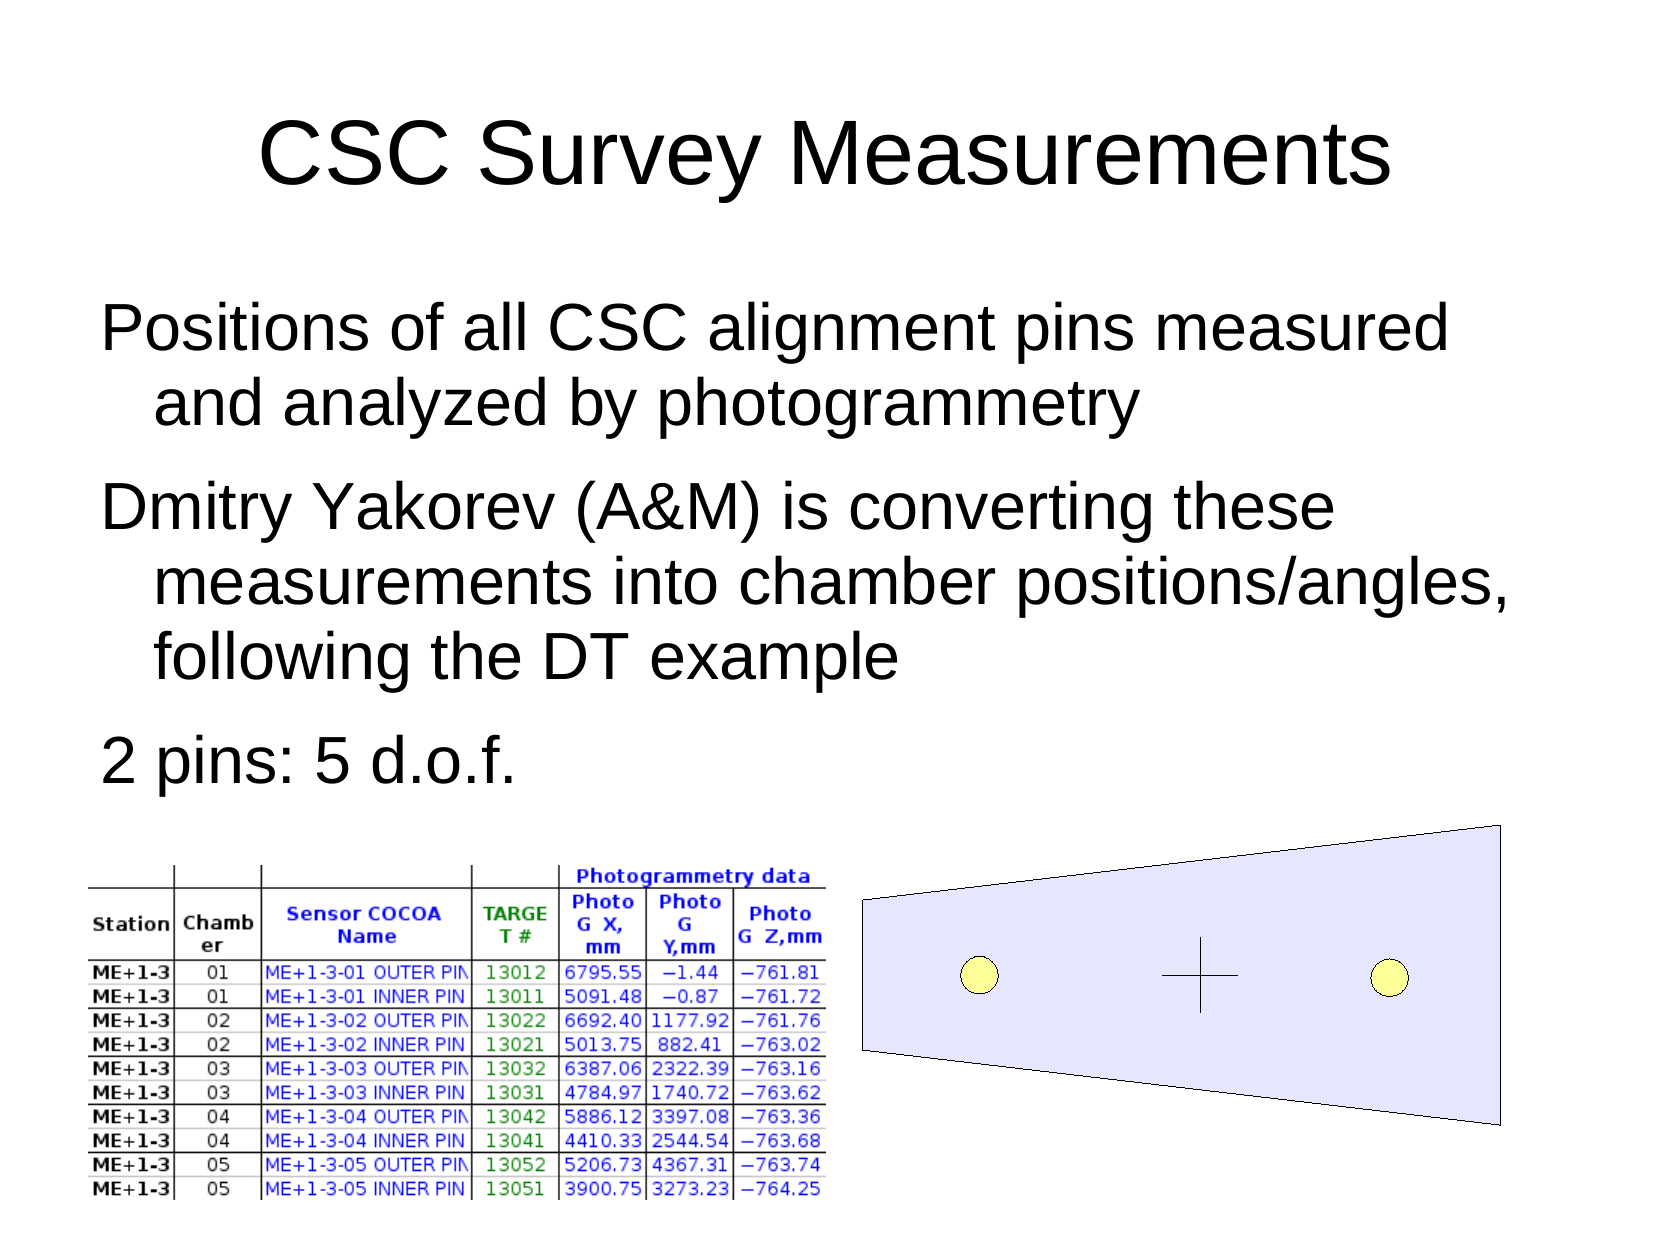

# CSC Survey Measurements
Positions of all CSC alignment pins measured and analyzed by photogrammetry
Dmitry Yakorev (A&M) is converting these measurements into chamber positions/angles, following the DT example
2 pins: 5 d.o.f.